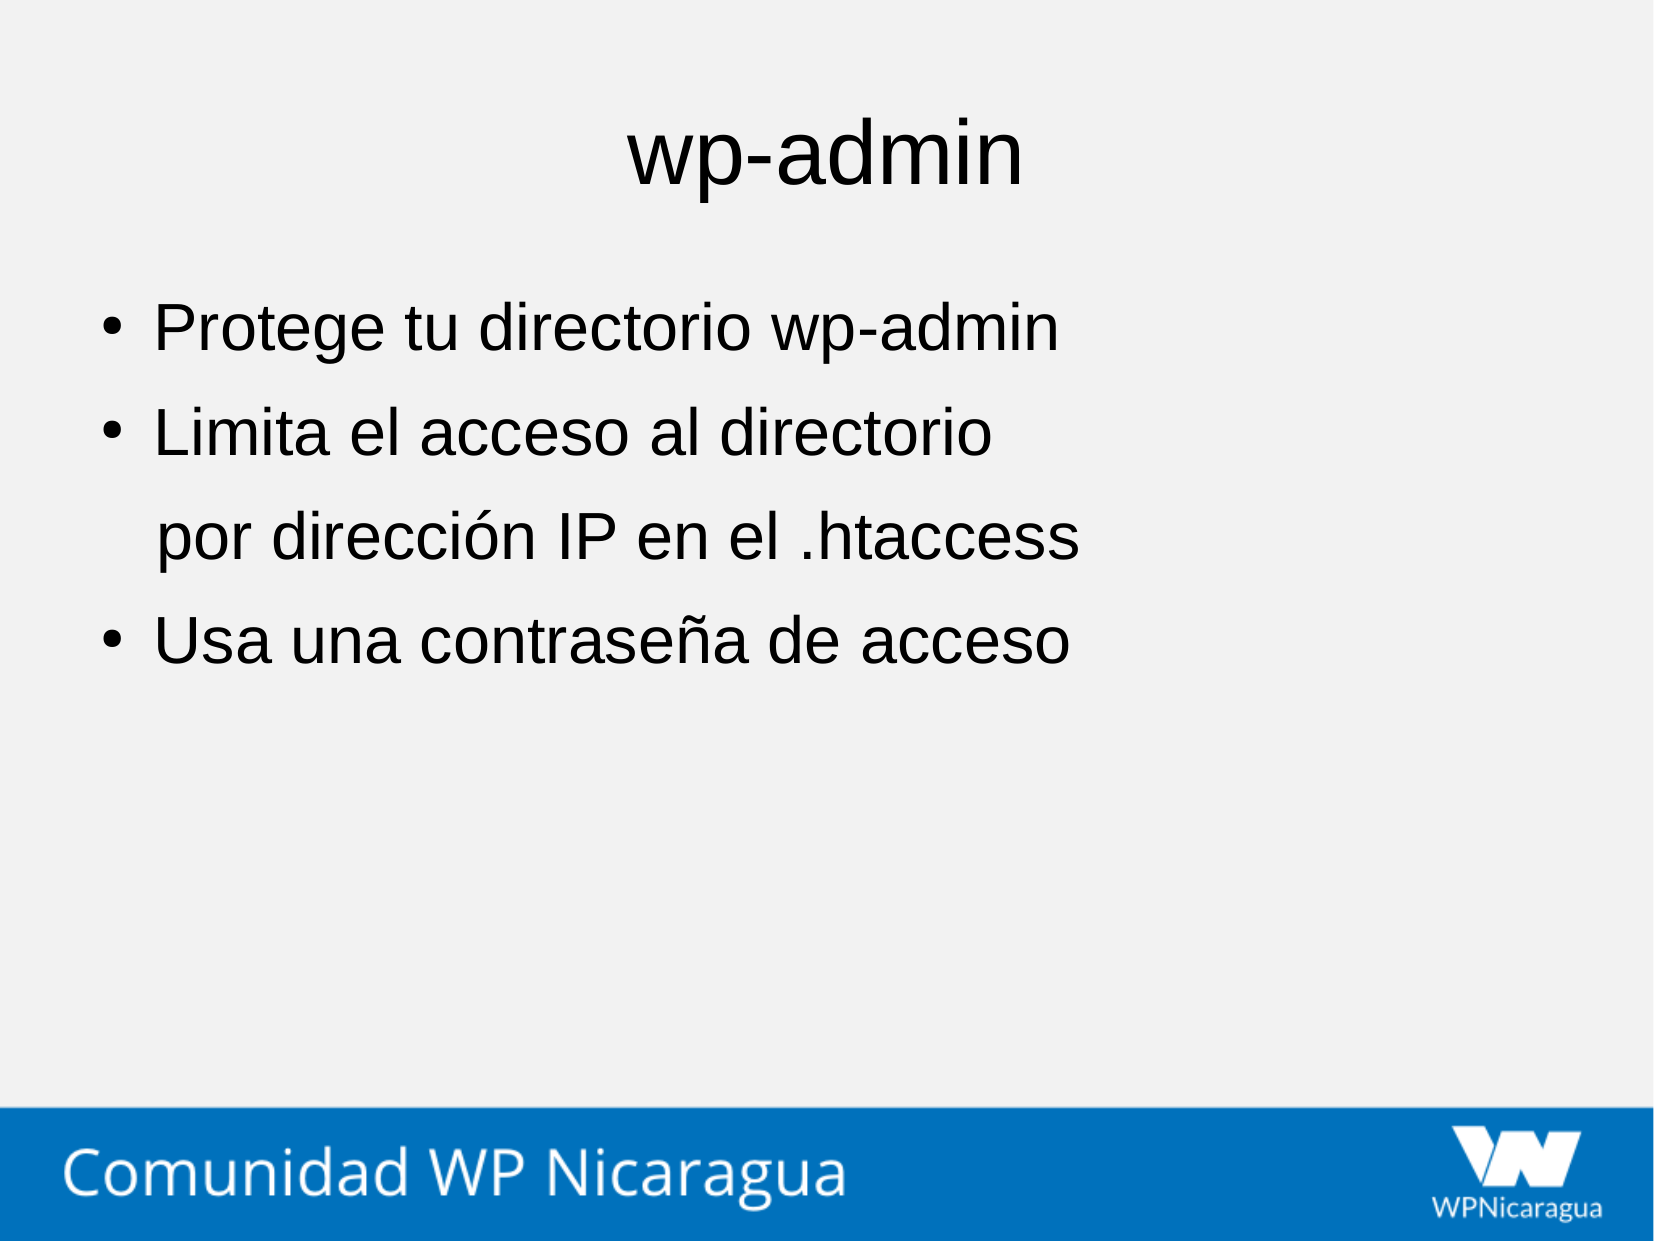

# wp-admin
Protege tu directorio wp­-admin
Limita el acceso al directorio
 por dirección IP en el .htaccess
Usa una contraseña de acceso